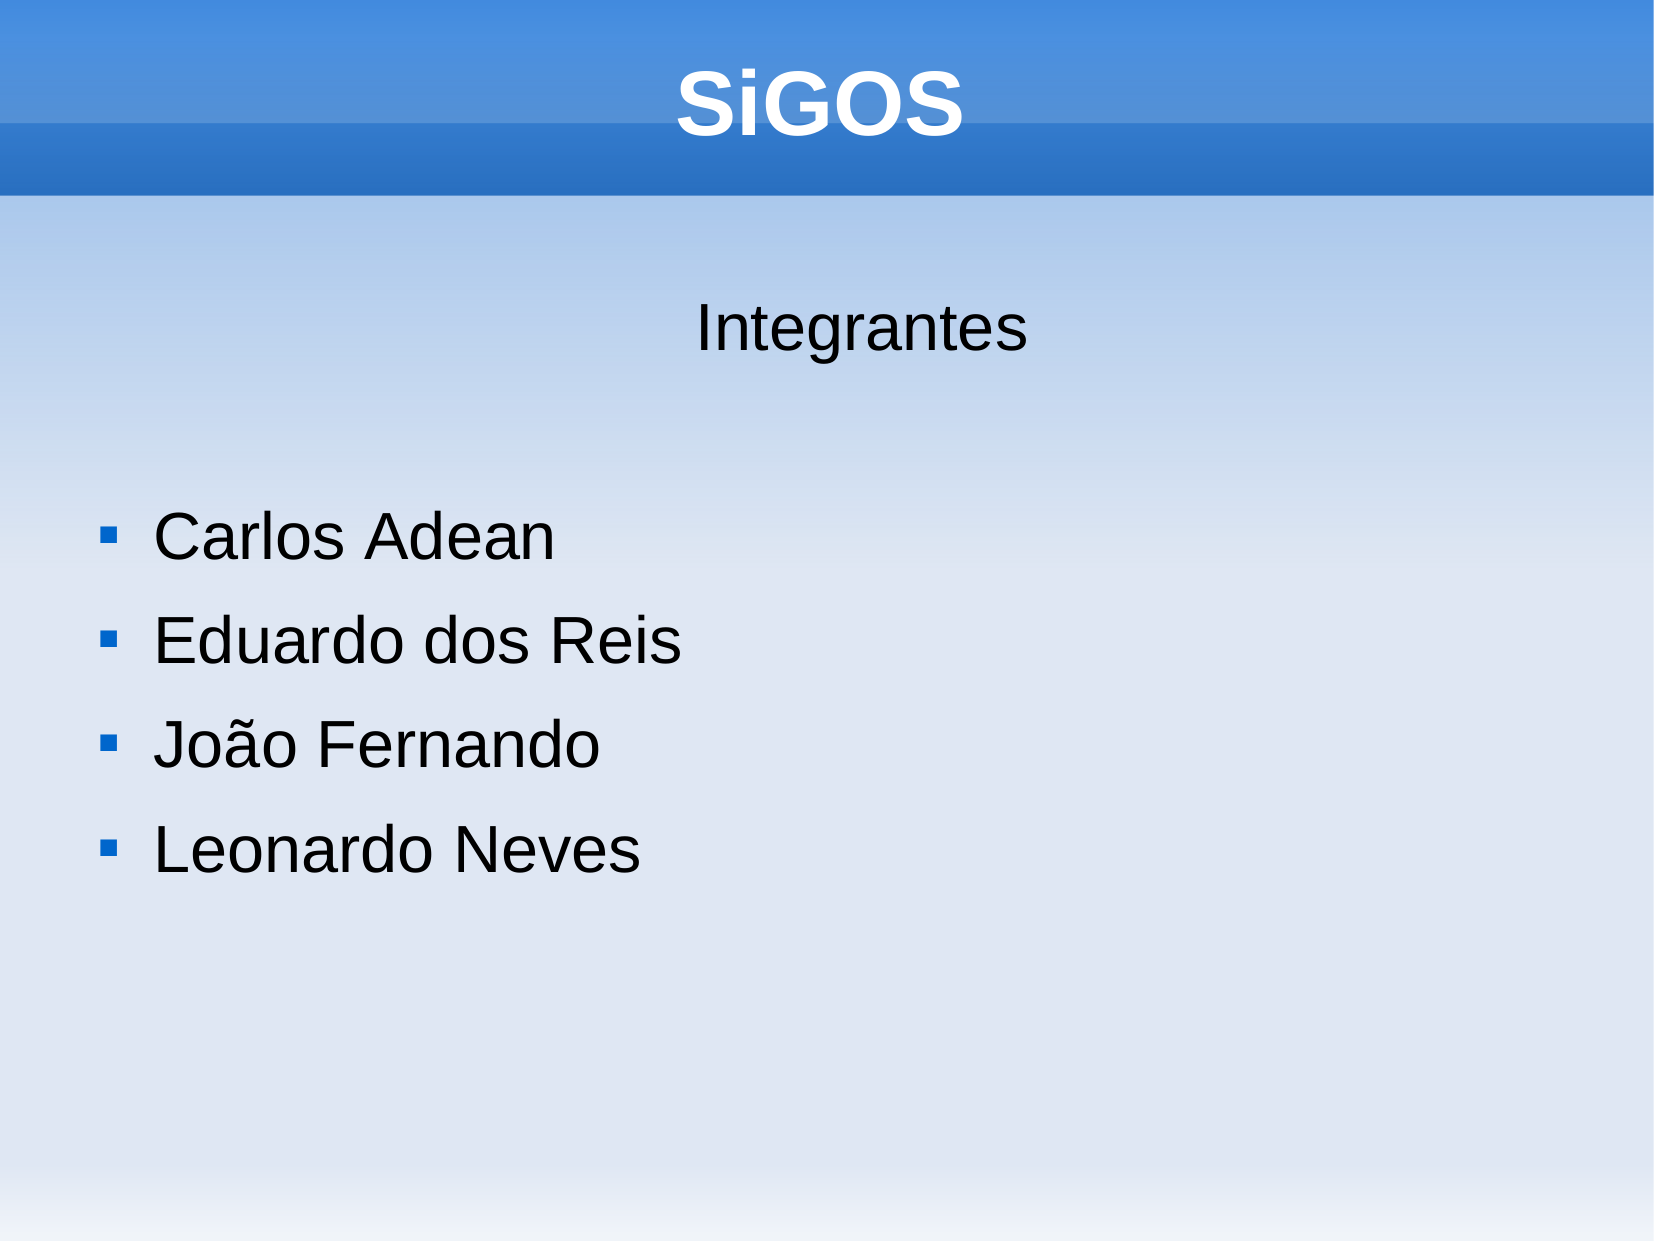

# SiGOS
Integrantes
Carlos Adean
Eduardo dos Reis
João Fernando
Leonardo Neves